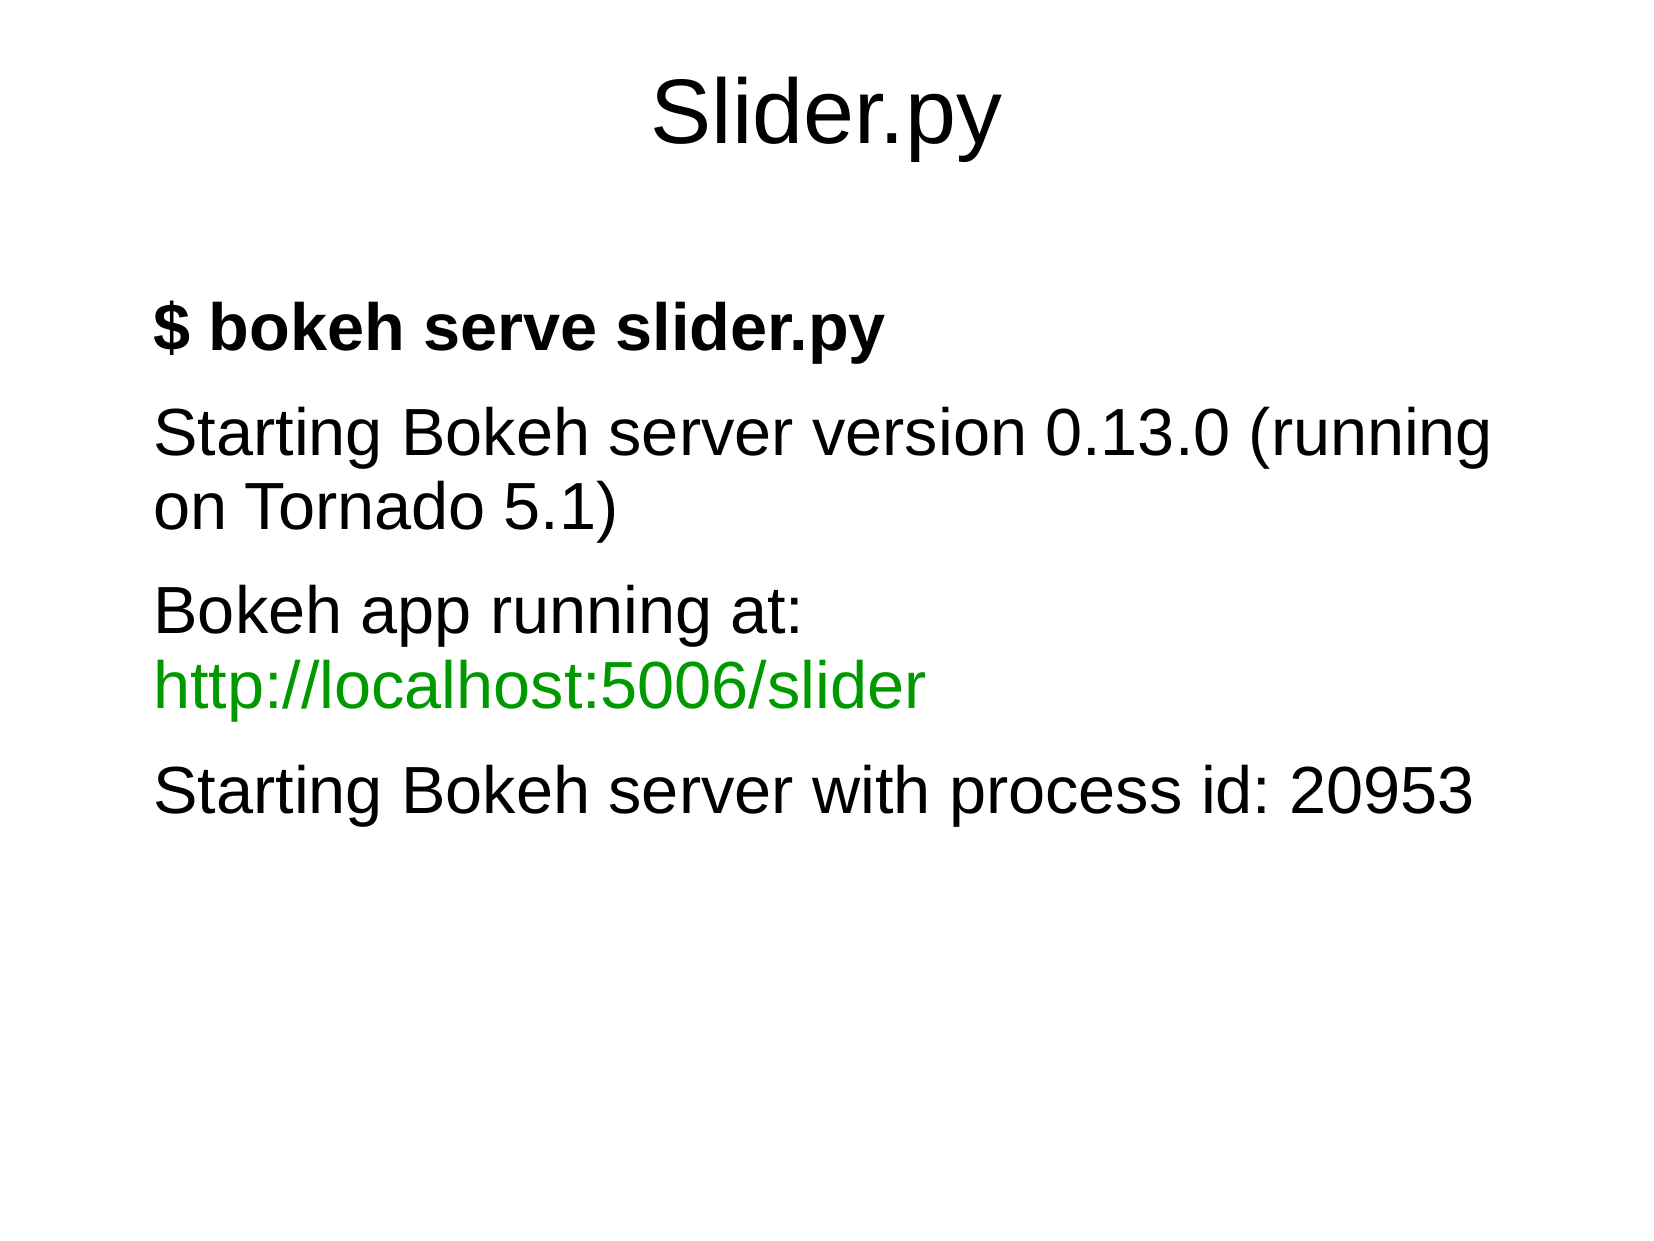

# Slider.py
$ bokeh serve slider.py
Starting Bokeh server version 0.13.0 (running on Tornado 5.1)
Bokeh app running at: http://localhost:5006/slider
Starting Bokeh server with process id: 20953